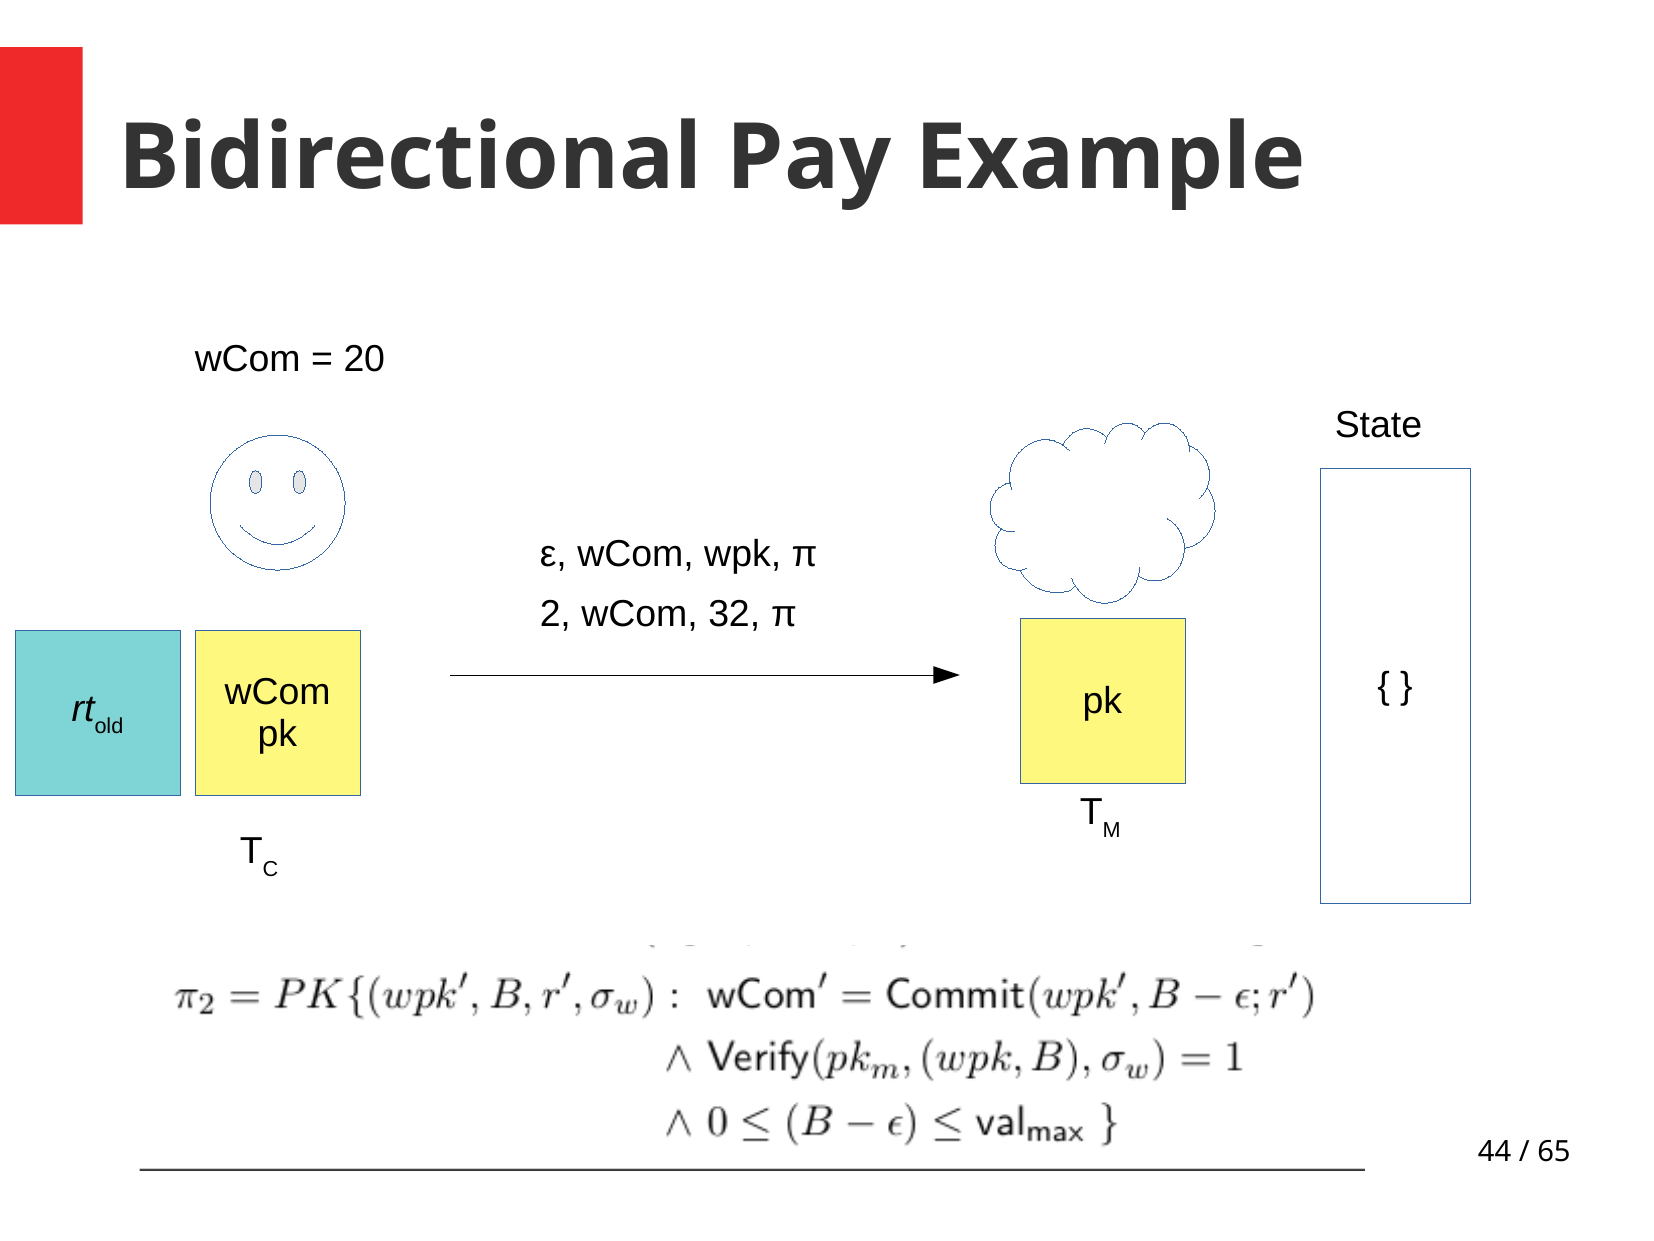

# Bidirectional Pay Example
wCom = 20
State
{ }
ε, wCom, wpk, π
2, wCom, 32, π
pk
rtold
wCom
pk
TM
TC
44